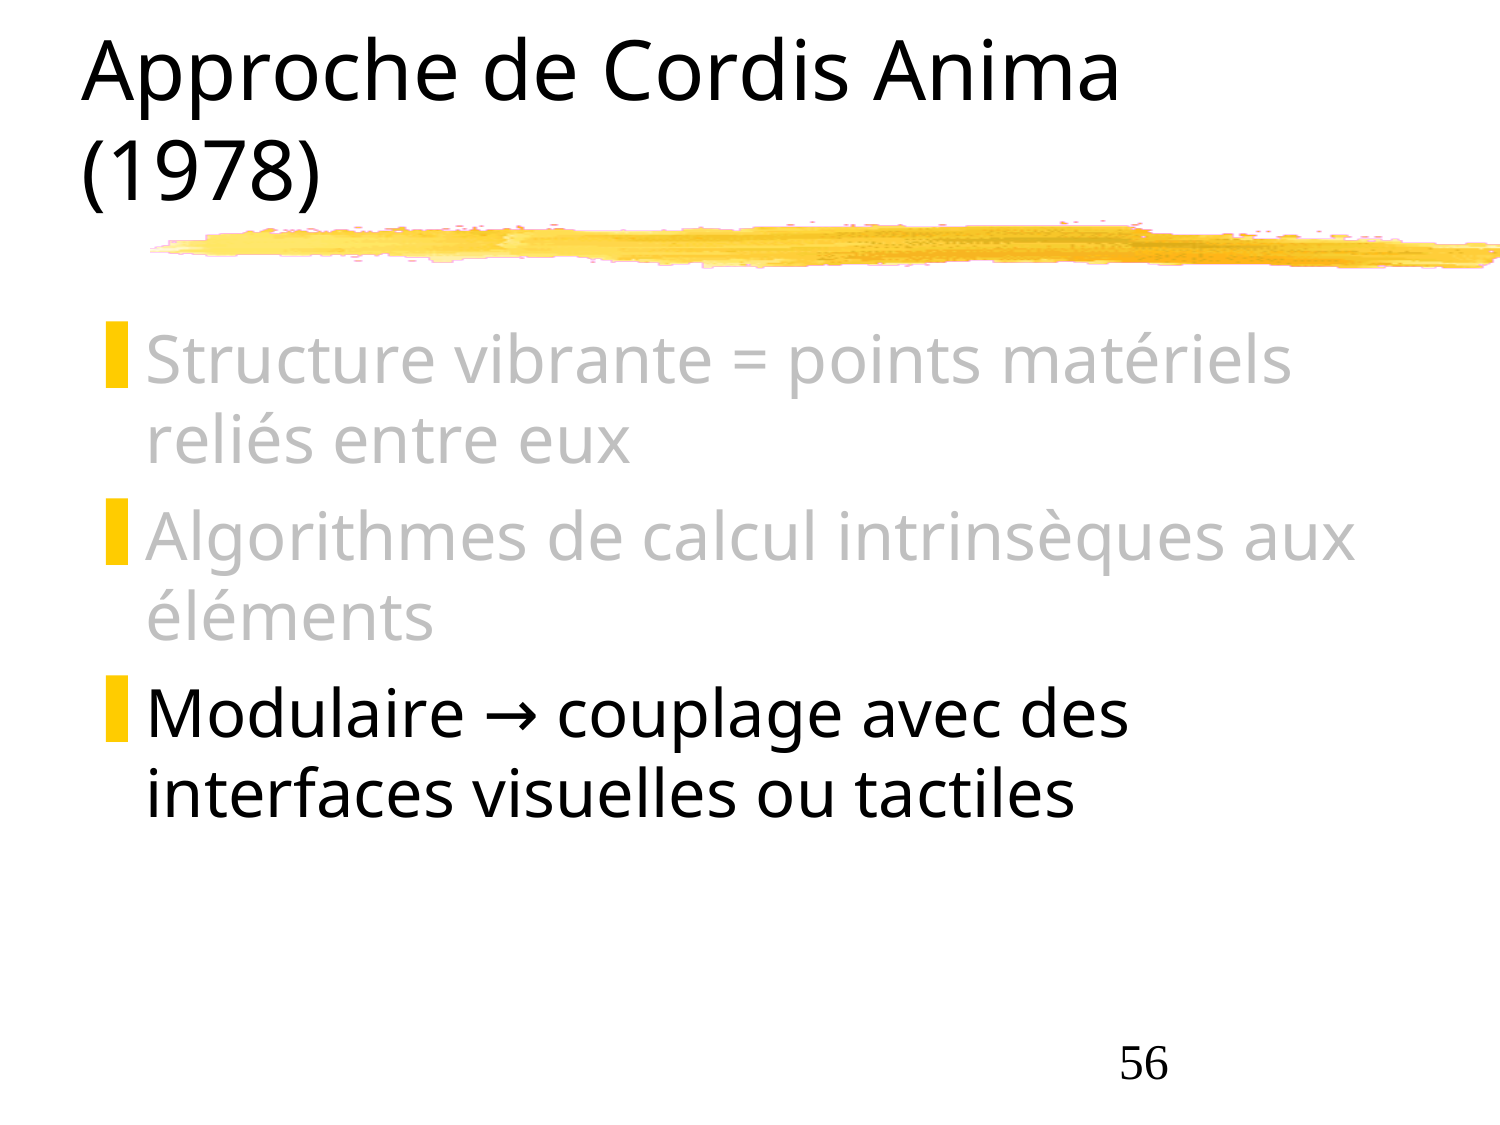

# Approche de Cordis Anima (1978)
Structure vibrante = points matériels reliés entre eux
Algorithmes de calcul intrinsèques aux éléments
Modulaire → couplage avec des interfaces visuelles ou tactiles
56